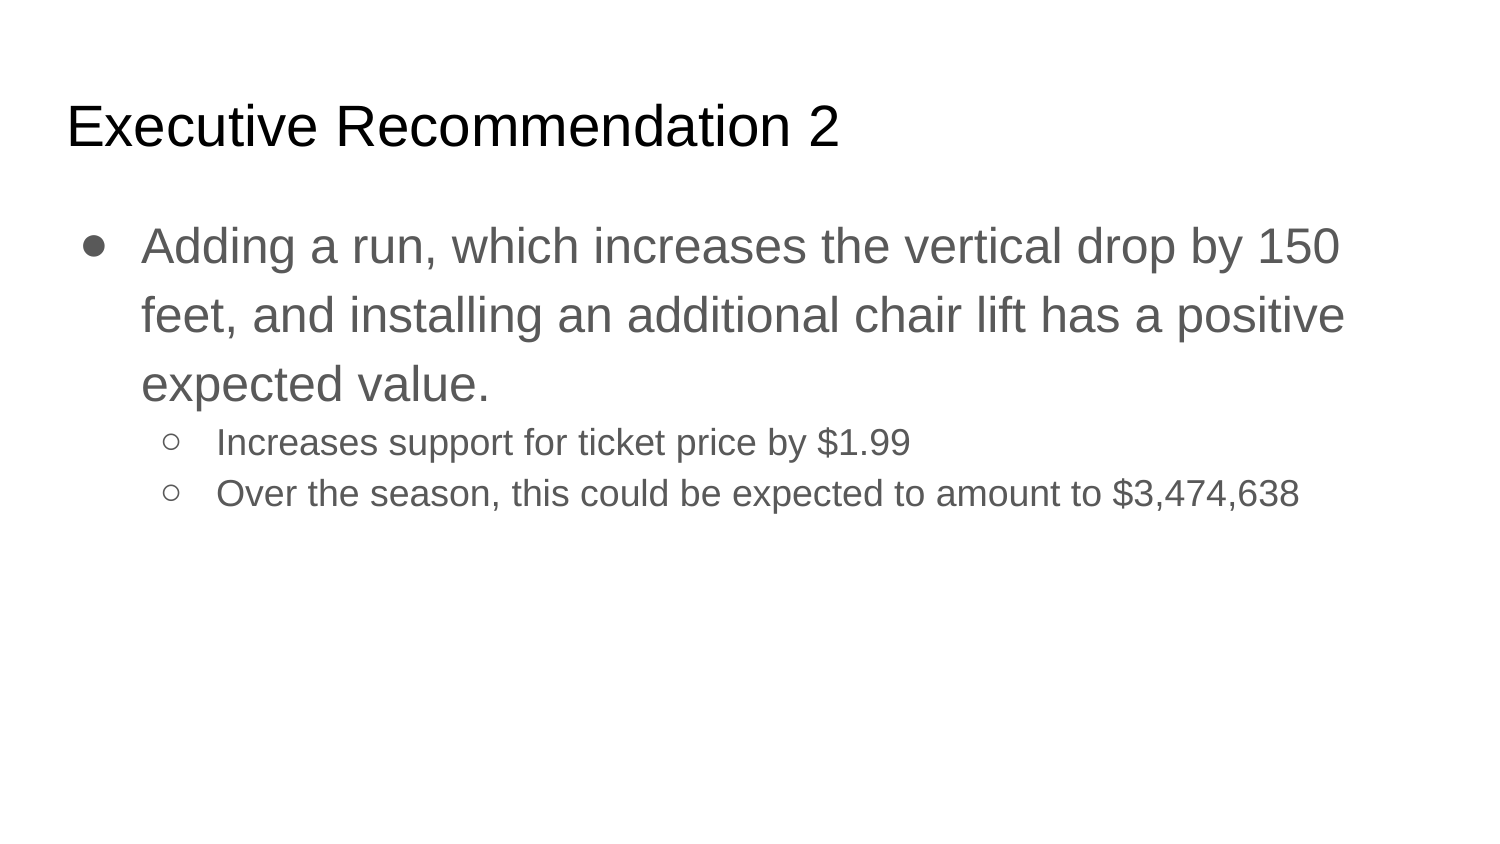

# Executive Recommendation 2
Adding a run, which increases the vertical drop by 150 feet, and installing an additional chair lift has a positive expected value.
Increases support for ticket price by $1.99
Over the season, this could be expected to amount to $3,474,638